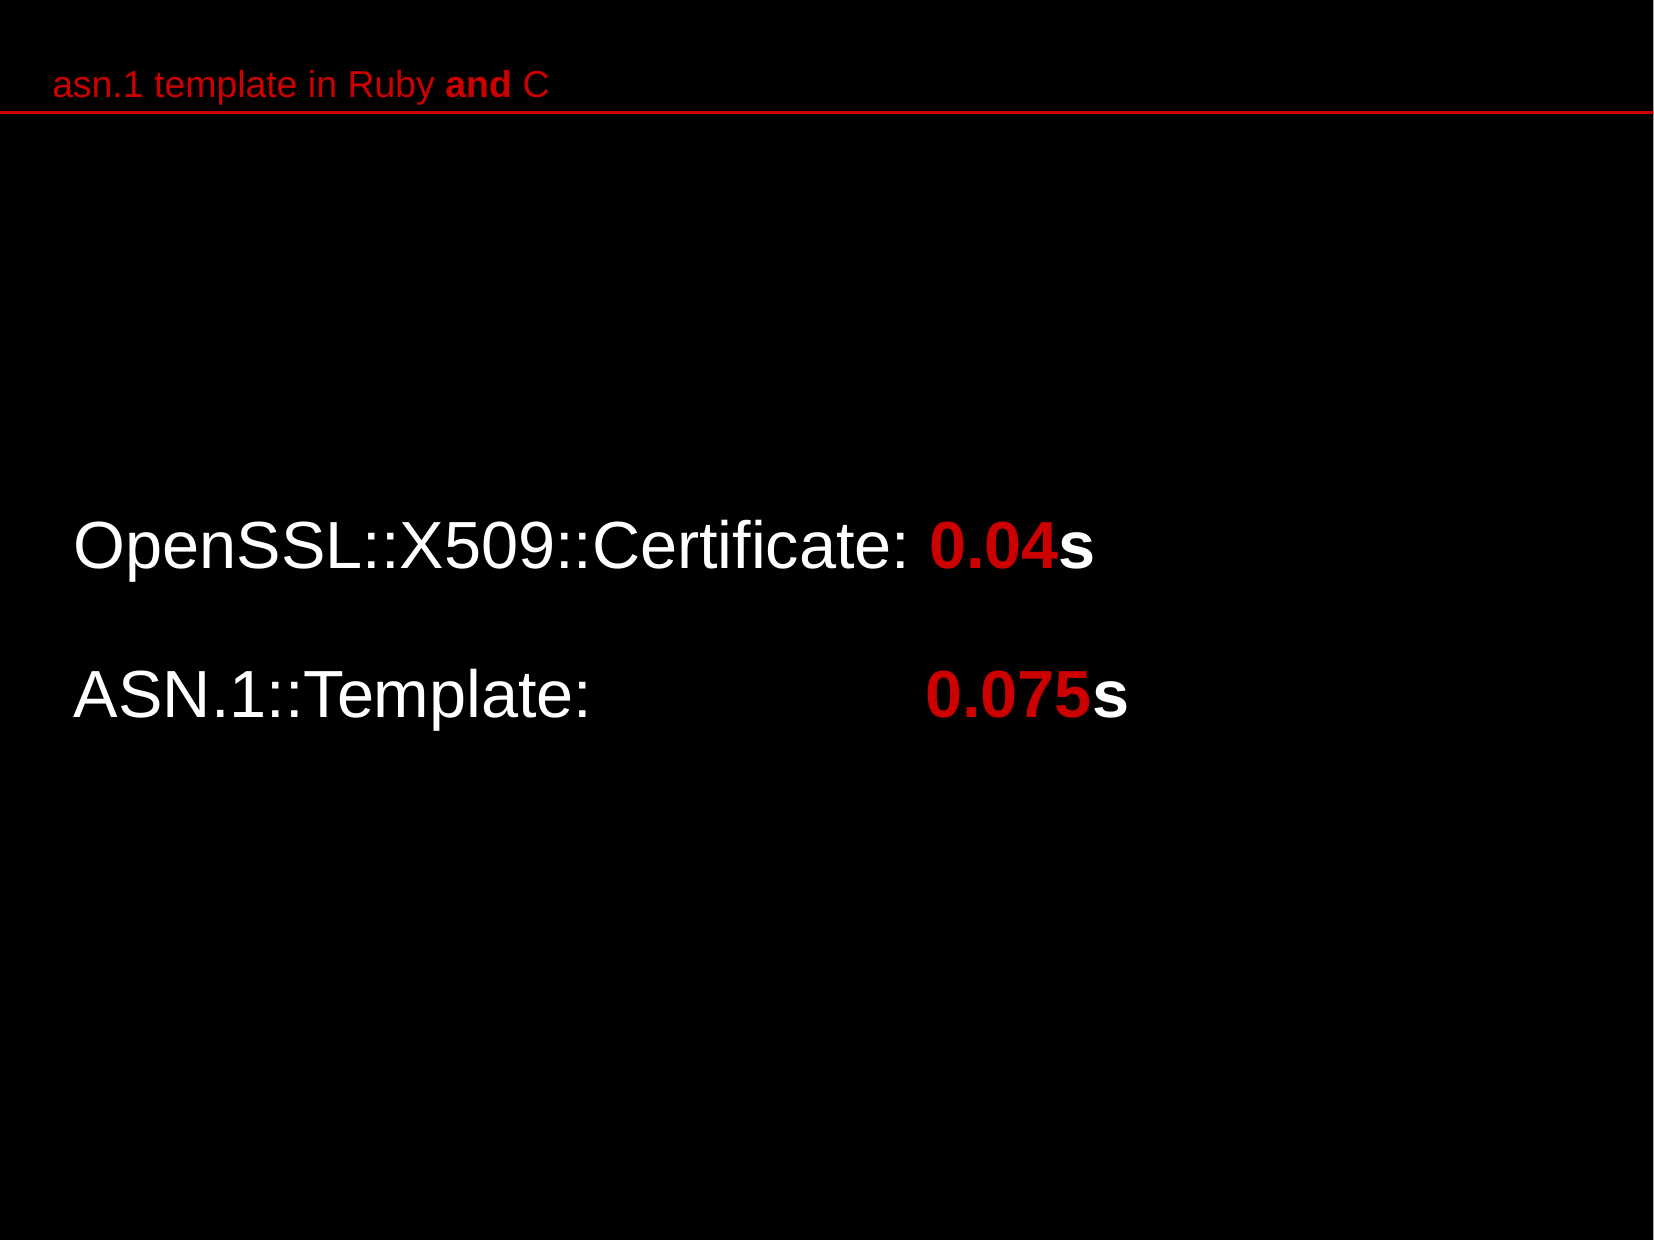

# OpenSSL::X509::Certificate: 0.04s
 ASN.1::Template: 0.075s
asn.1 template in Ruby and C